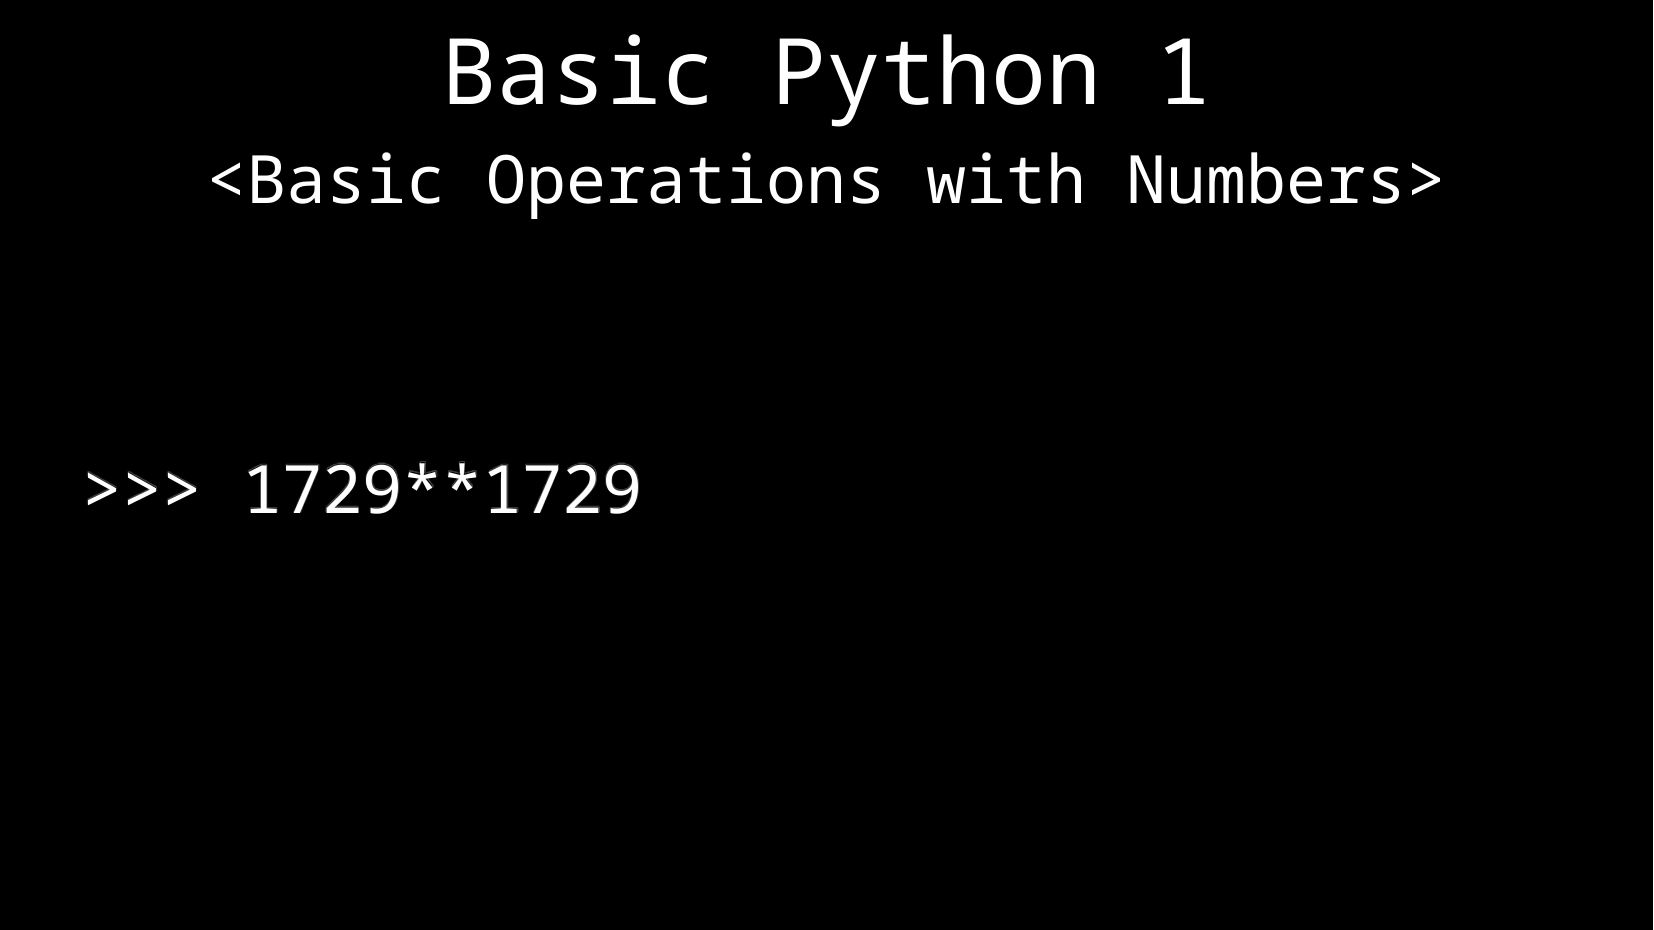

Basic Python 1
<Basic Operations with Numbers>
# >>> 1729**1729